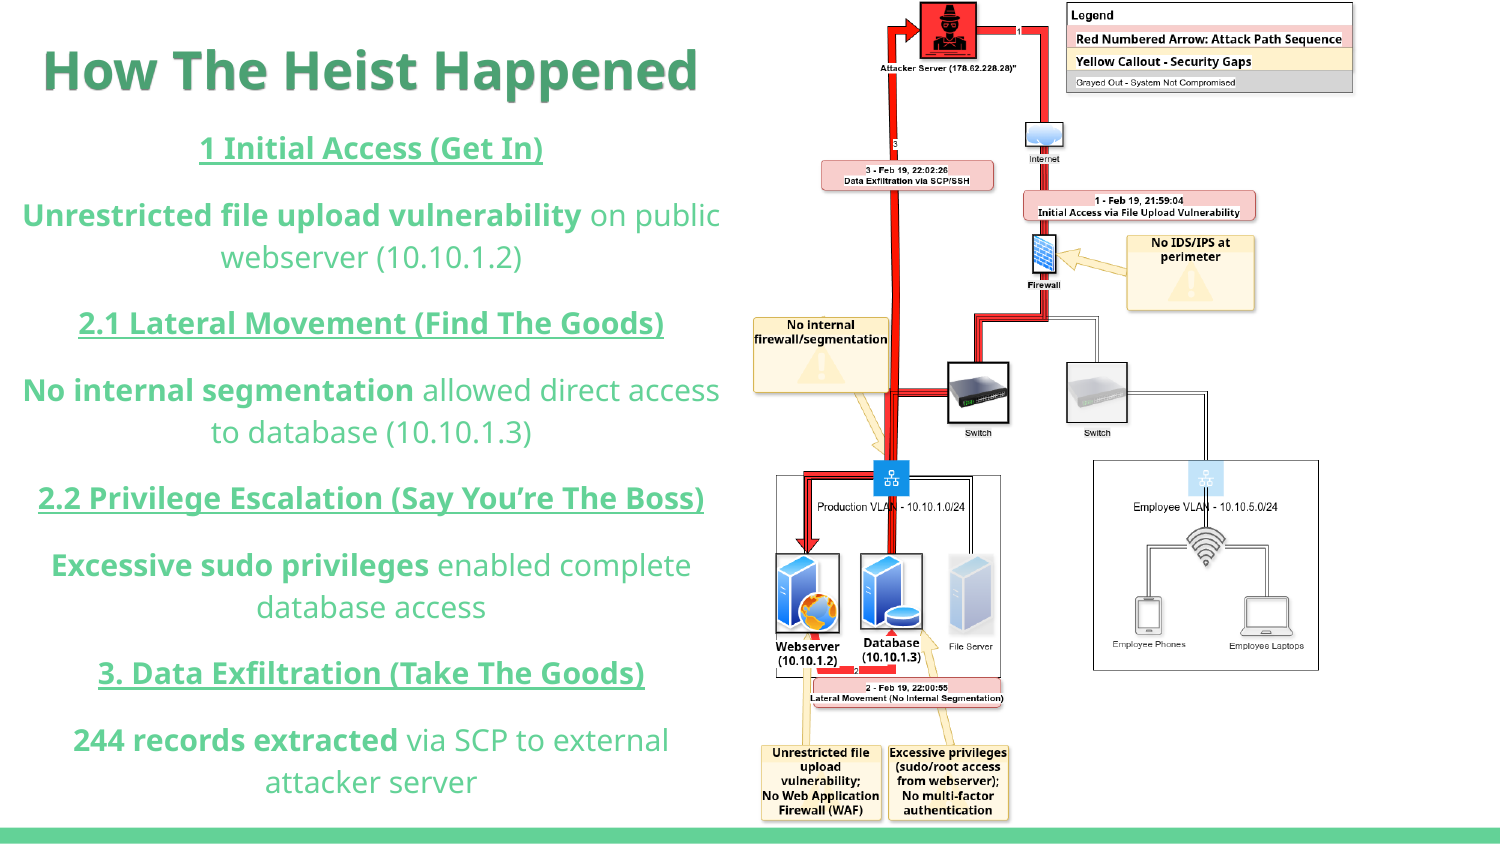

# How The Heist Happened
1 Initial Access (Get In)
Unrestricted file upload vulnerability on public webserver (10.10.1.2)
2.1 Lateral Movement (Find The Goods)
No internal segmentation allowed direct access to database (10.10.1.3)
2.2 Privilege Escalation (Say You’re The Boss)
Excessive sudo privileges enabled complete database access
3. Data Exfiltration (Take The Goods)
244 records extracted via SCP to external attacker server